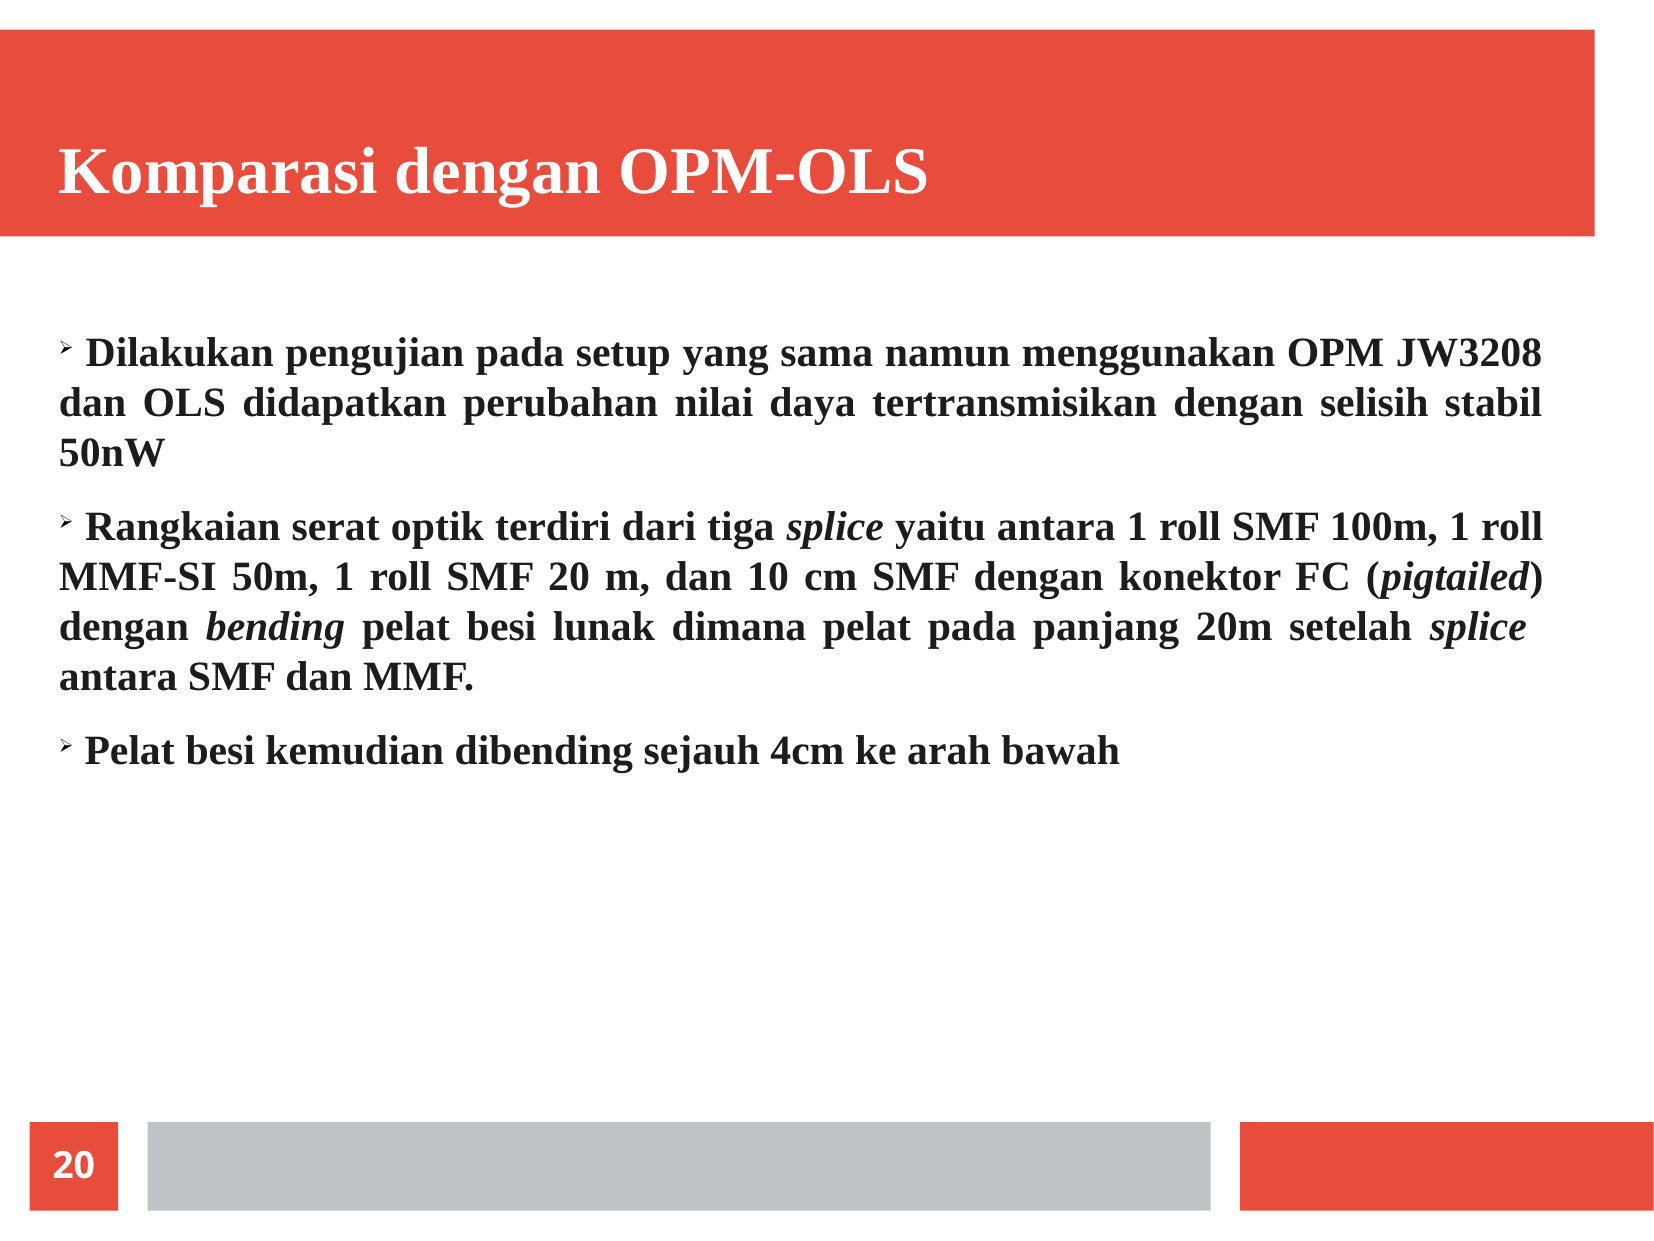

# Komparasi dengan OPM-OLS
 Dilakukan pengujian pada setup yang sama namun menggunakan OPM JW3208 dan OLS didapatkan perubahan nilai daya tertransmisikan dengan selisih stabil 50nW
 Rangkaian serat optik terdiri dari tiga splice yaitu antara 1 roll SMF 100m, 1 roll MMF-SI 50m, 1 roll SMF 20 m, dan 10 cm SMF dengan konektor FC (pigtailed) dengan bending pelat besi lunak dimana pelat pada panjang 20m setelah splice antara SMF dan MMF.
 Pelat besi kemudian dibending sejauh 4cm ke arah bawah